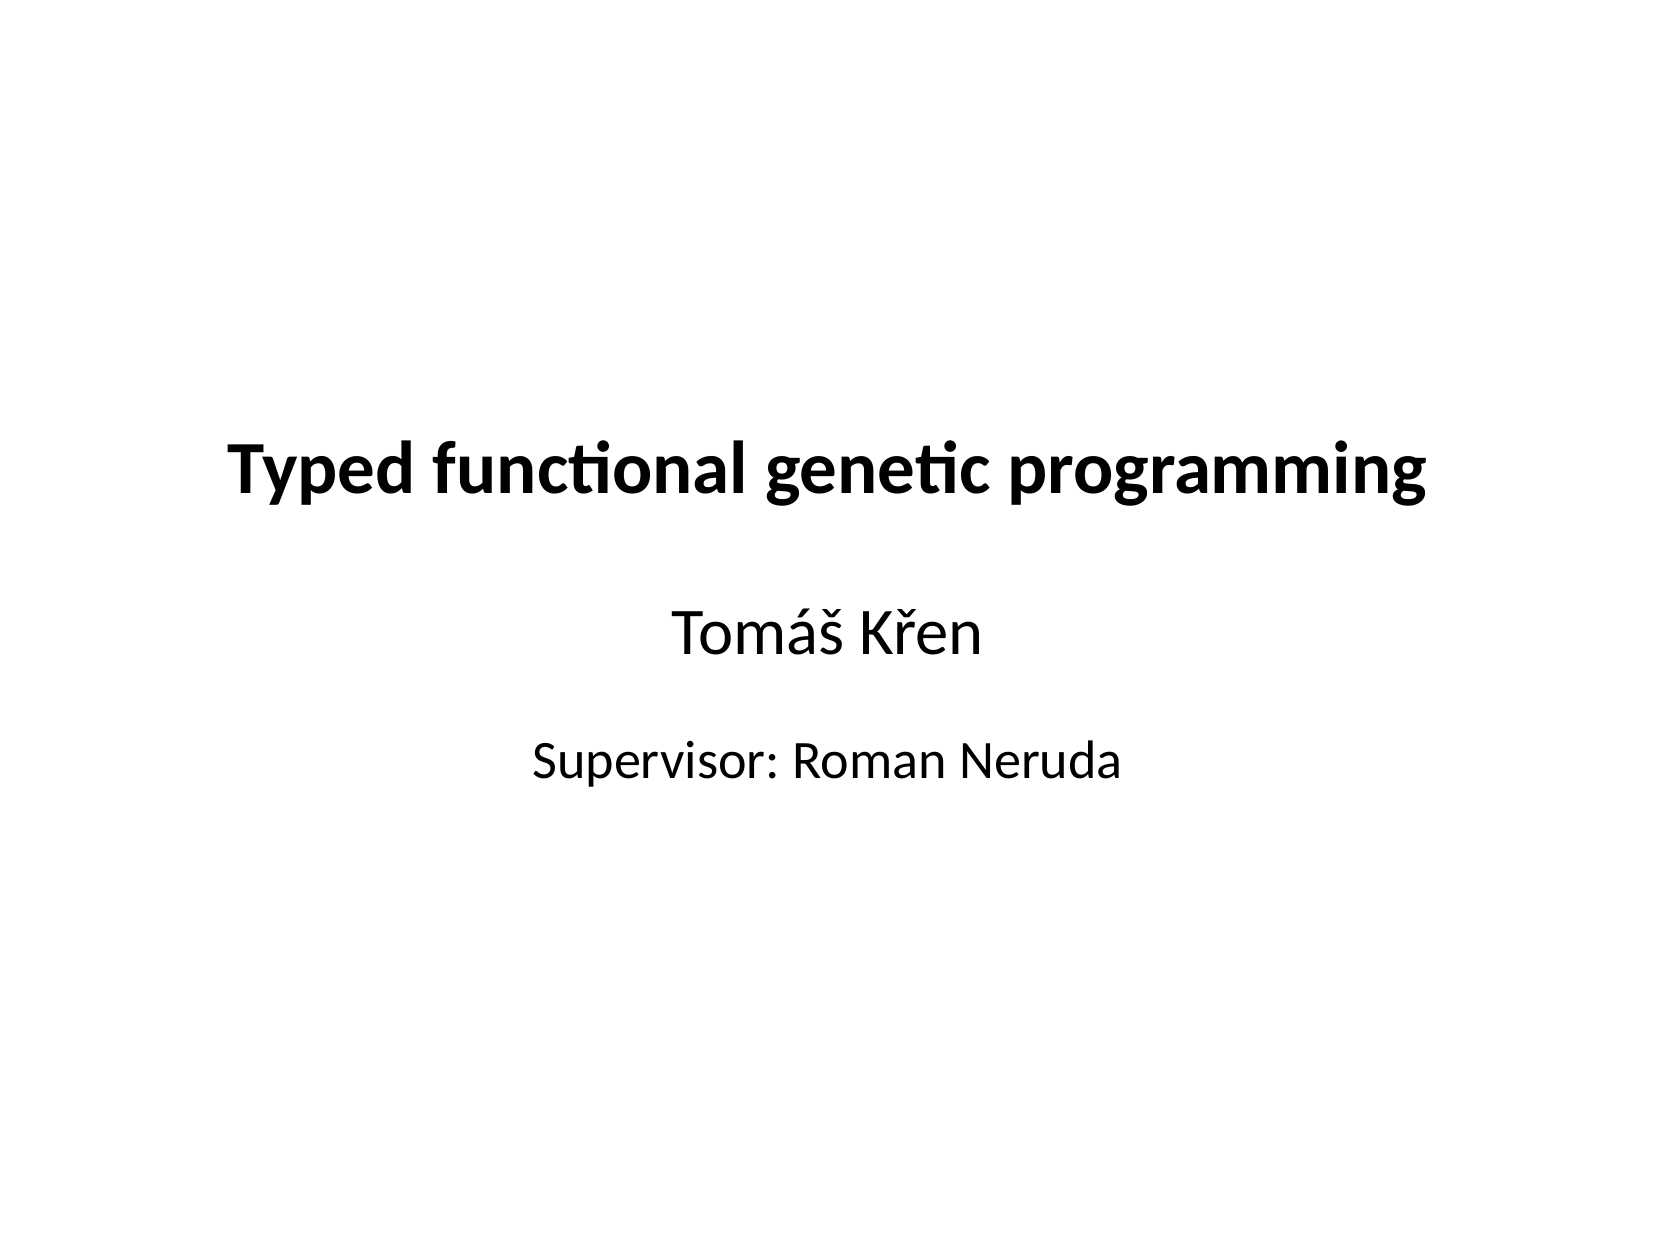

# Typed functional genetic programming
Tomáš Křen
Supervisor: Roman Neruda